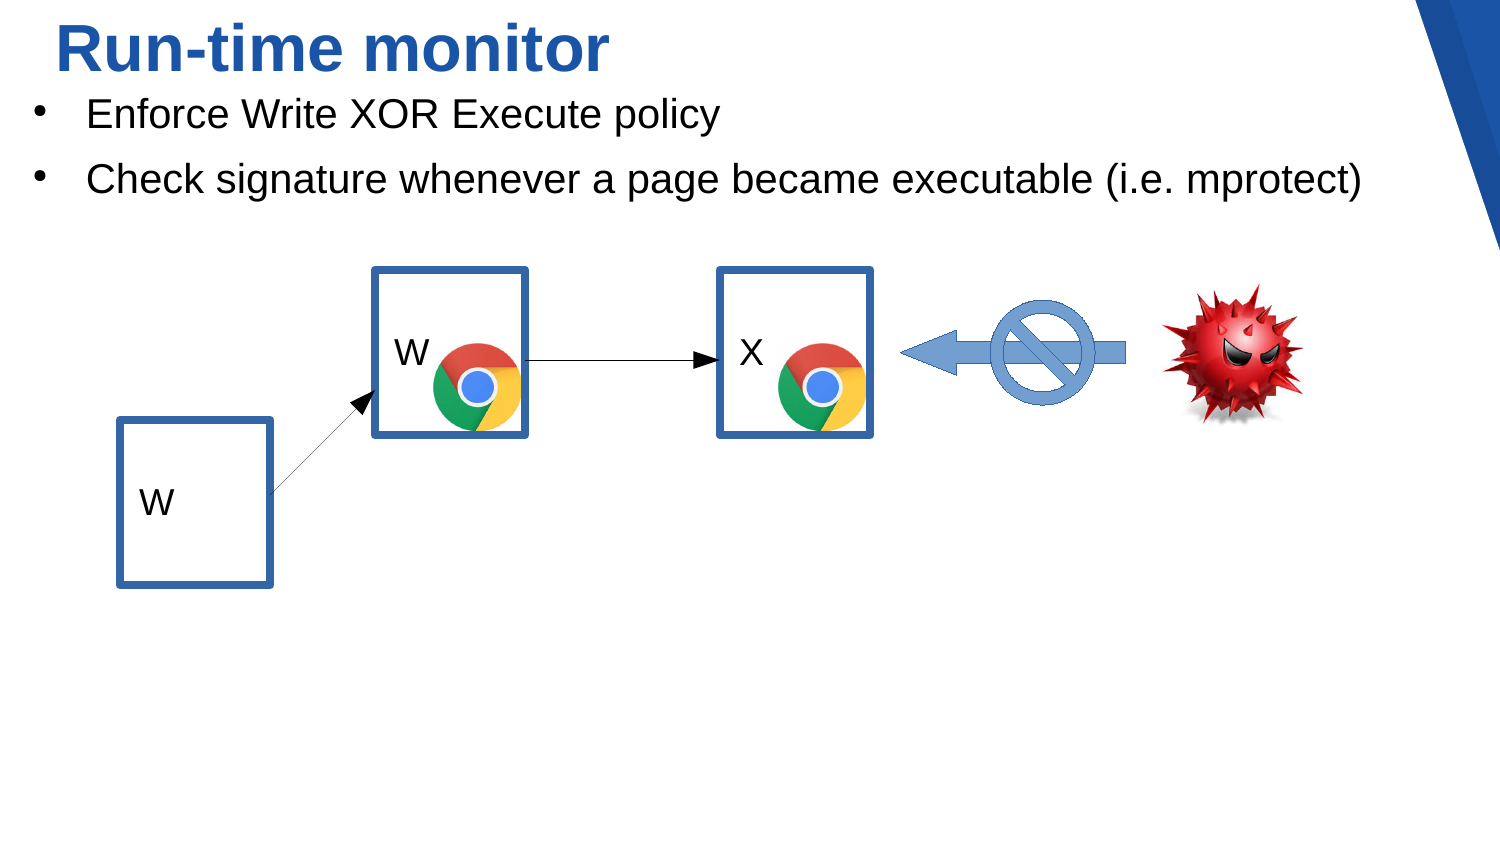

# Run-time monitor
Enforce Write XOR Execute policy
Check signature whenever a page became executable (i.e. mprotect)
W
X
W